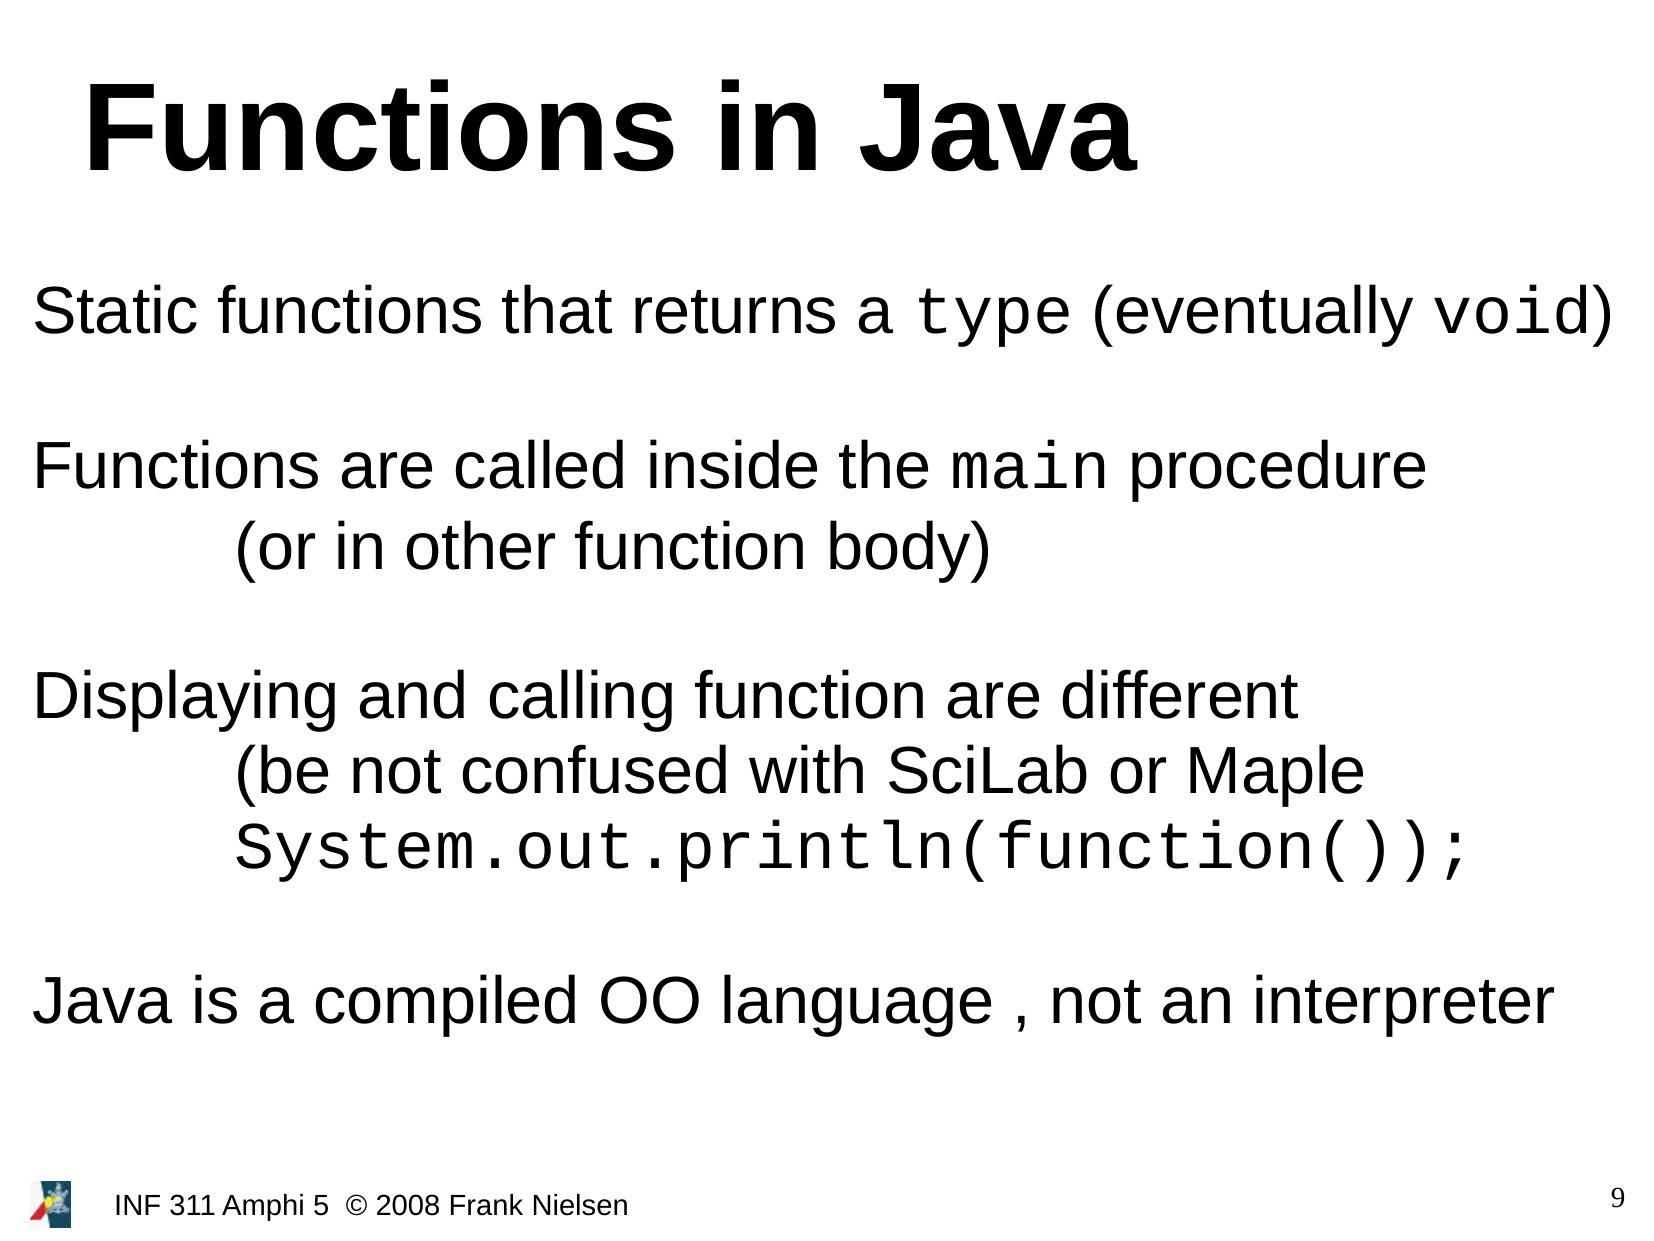

Functions in Java
 Static functions that returns a type (eventually void)
 Functions are called inside the main procedure
			(or in other function body)
 Displaying and calling function are different
			(be not confused with SciLab or Maple
			System.out.println(function());
 Java is a compiled OO language , not an interpreter